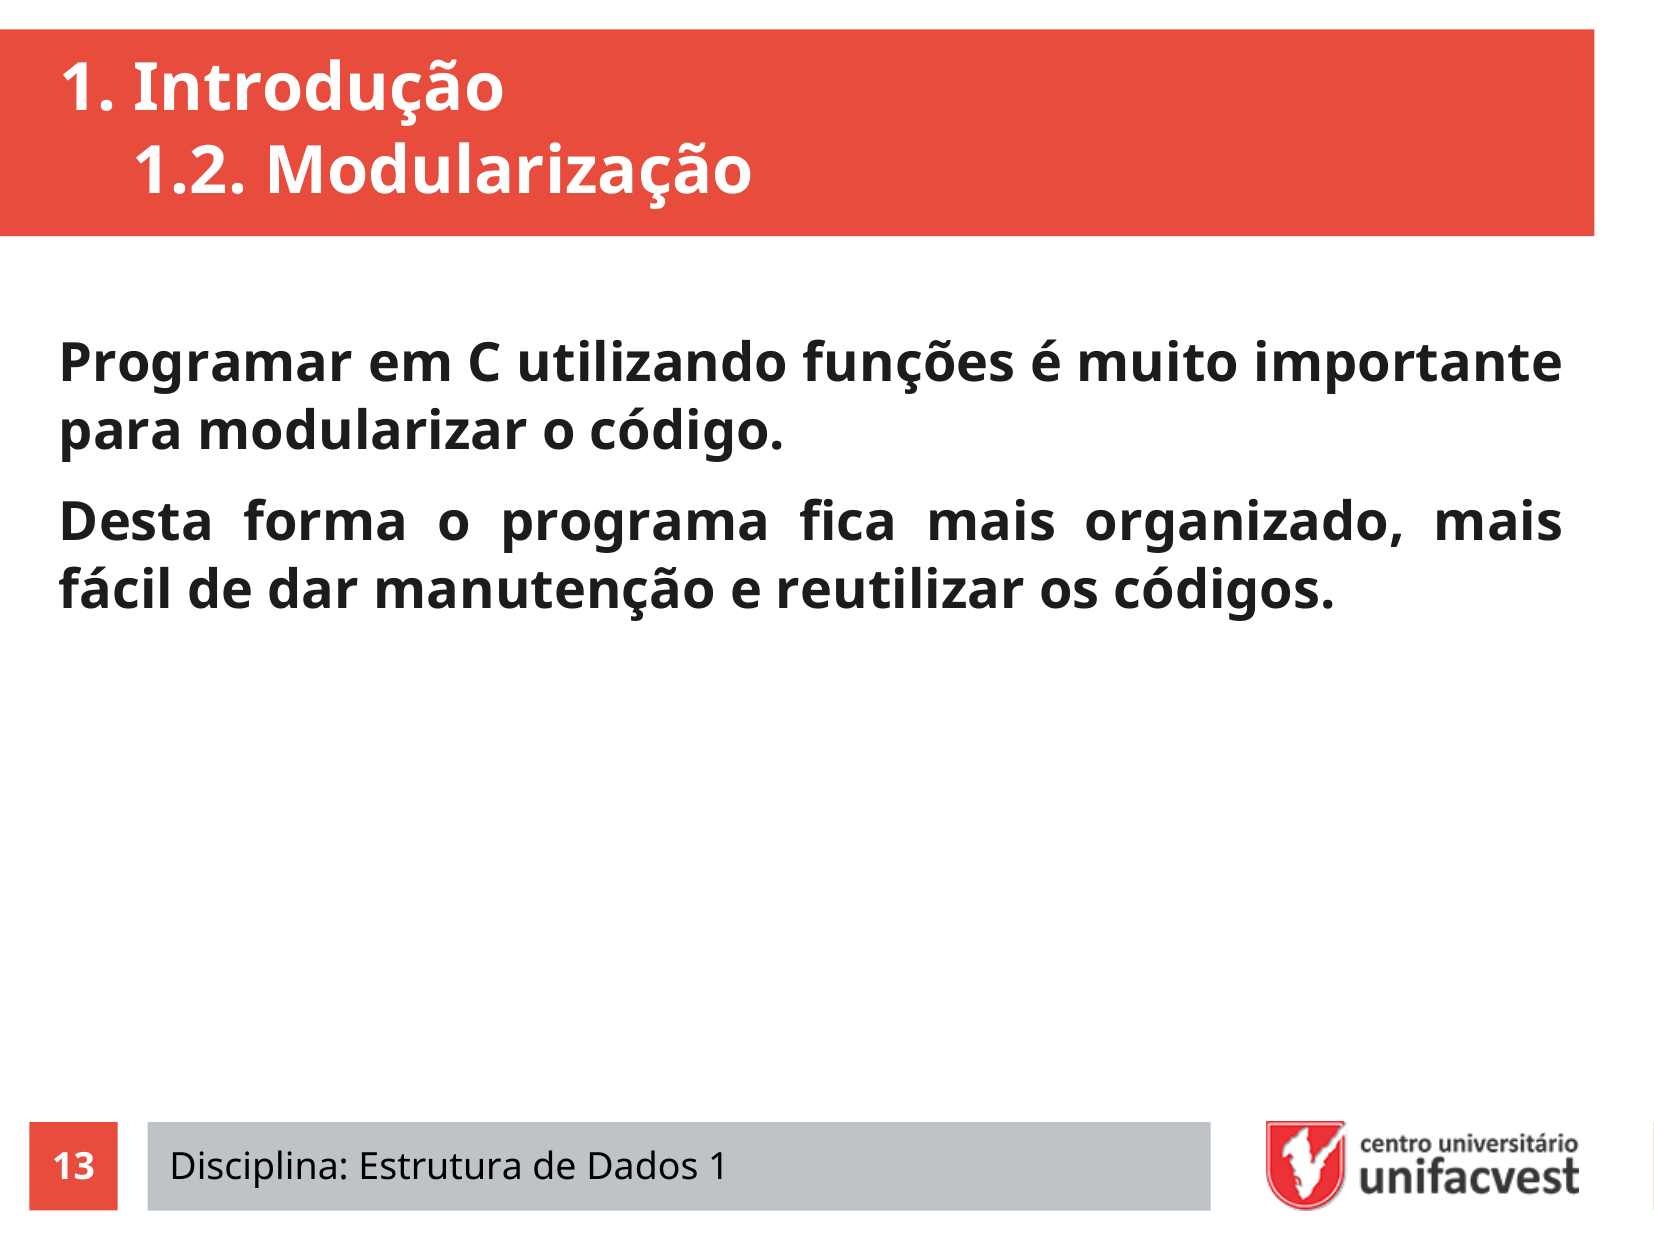

# 1. Introdução 1.2. Modularização
Programar em C utilizando funções é muito importante para modularizar o código.
Desta forma o programa fica mais organizado, mais fácil de dar manutenção e reutilizar os códigos.
13
Disciplina: Estrutura de Dados 1